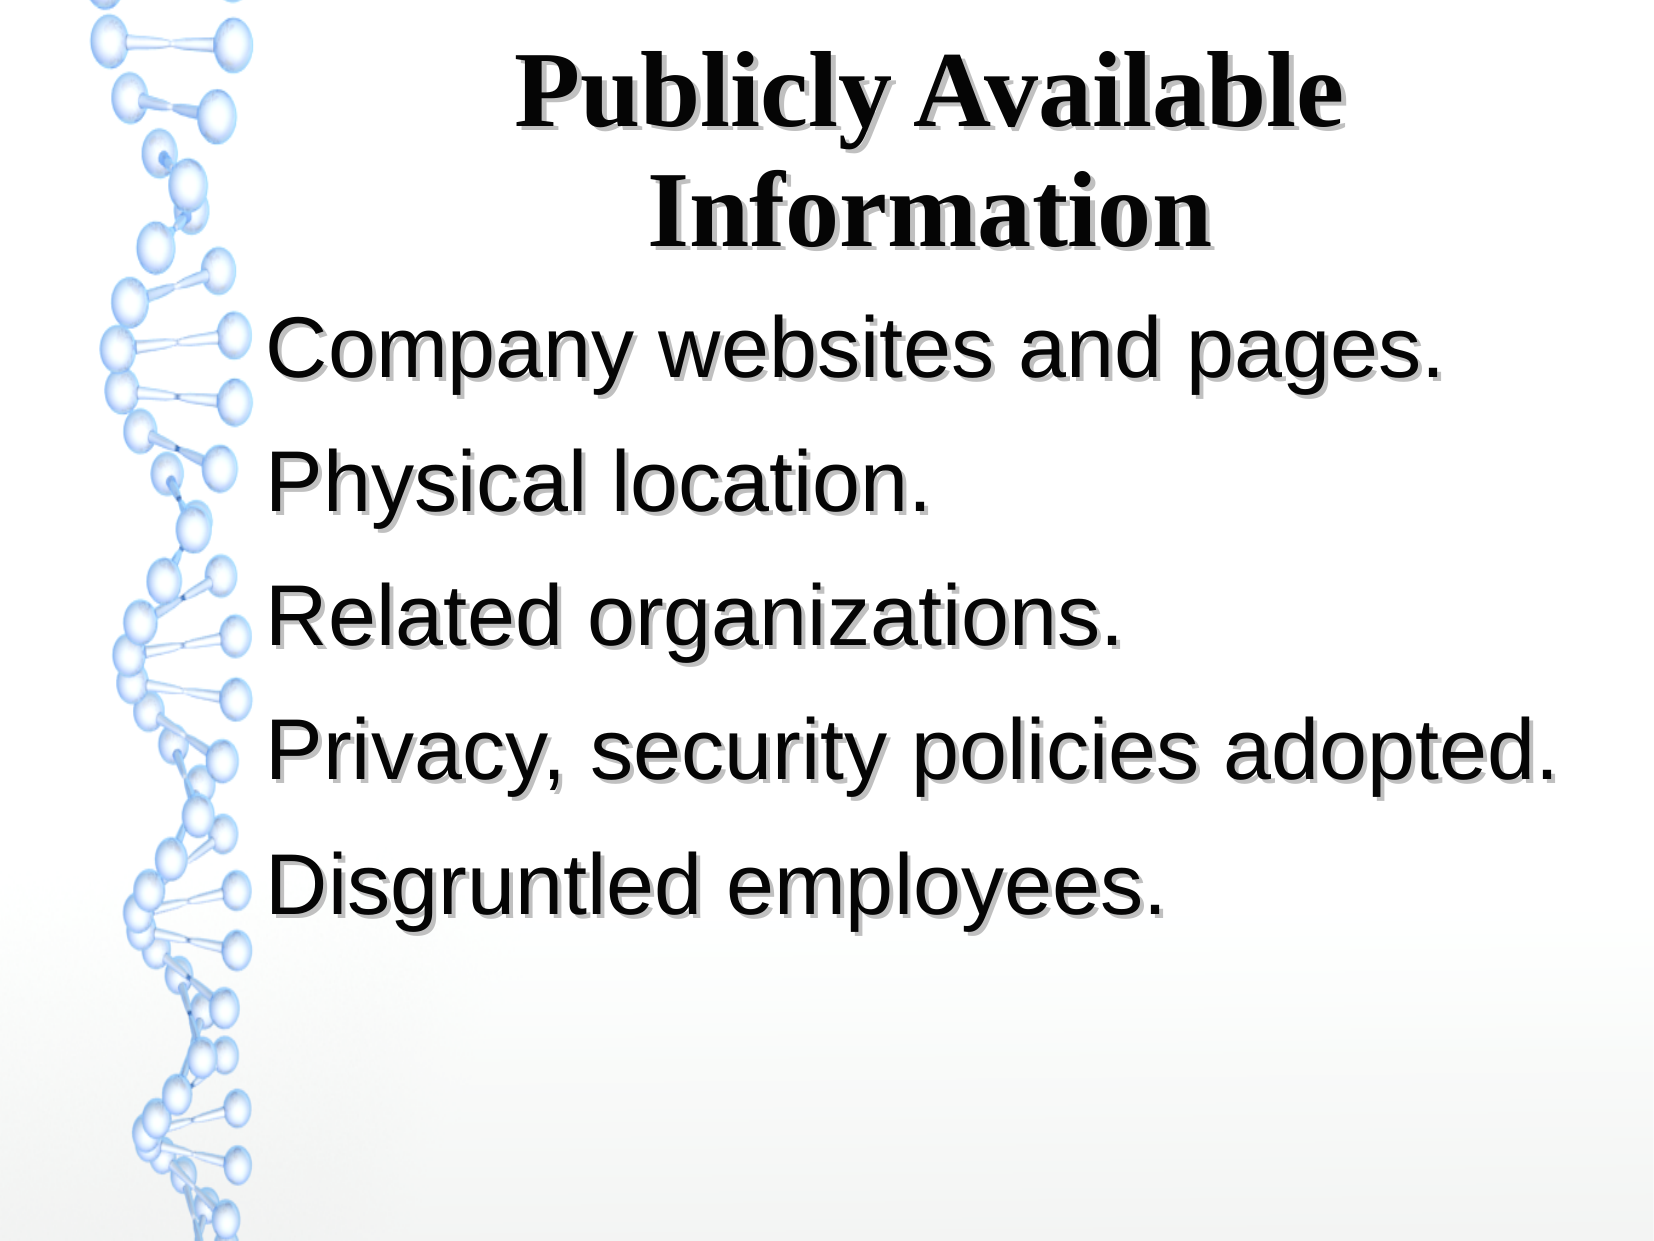

# Publicly Available Information
Company websites and pages.
Physical location.
Related organizations.
Privacy, security policies adopted.
Disgruntled employees.